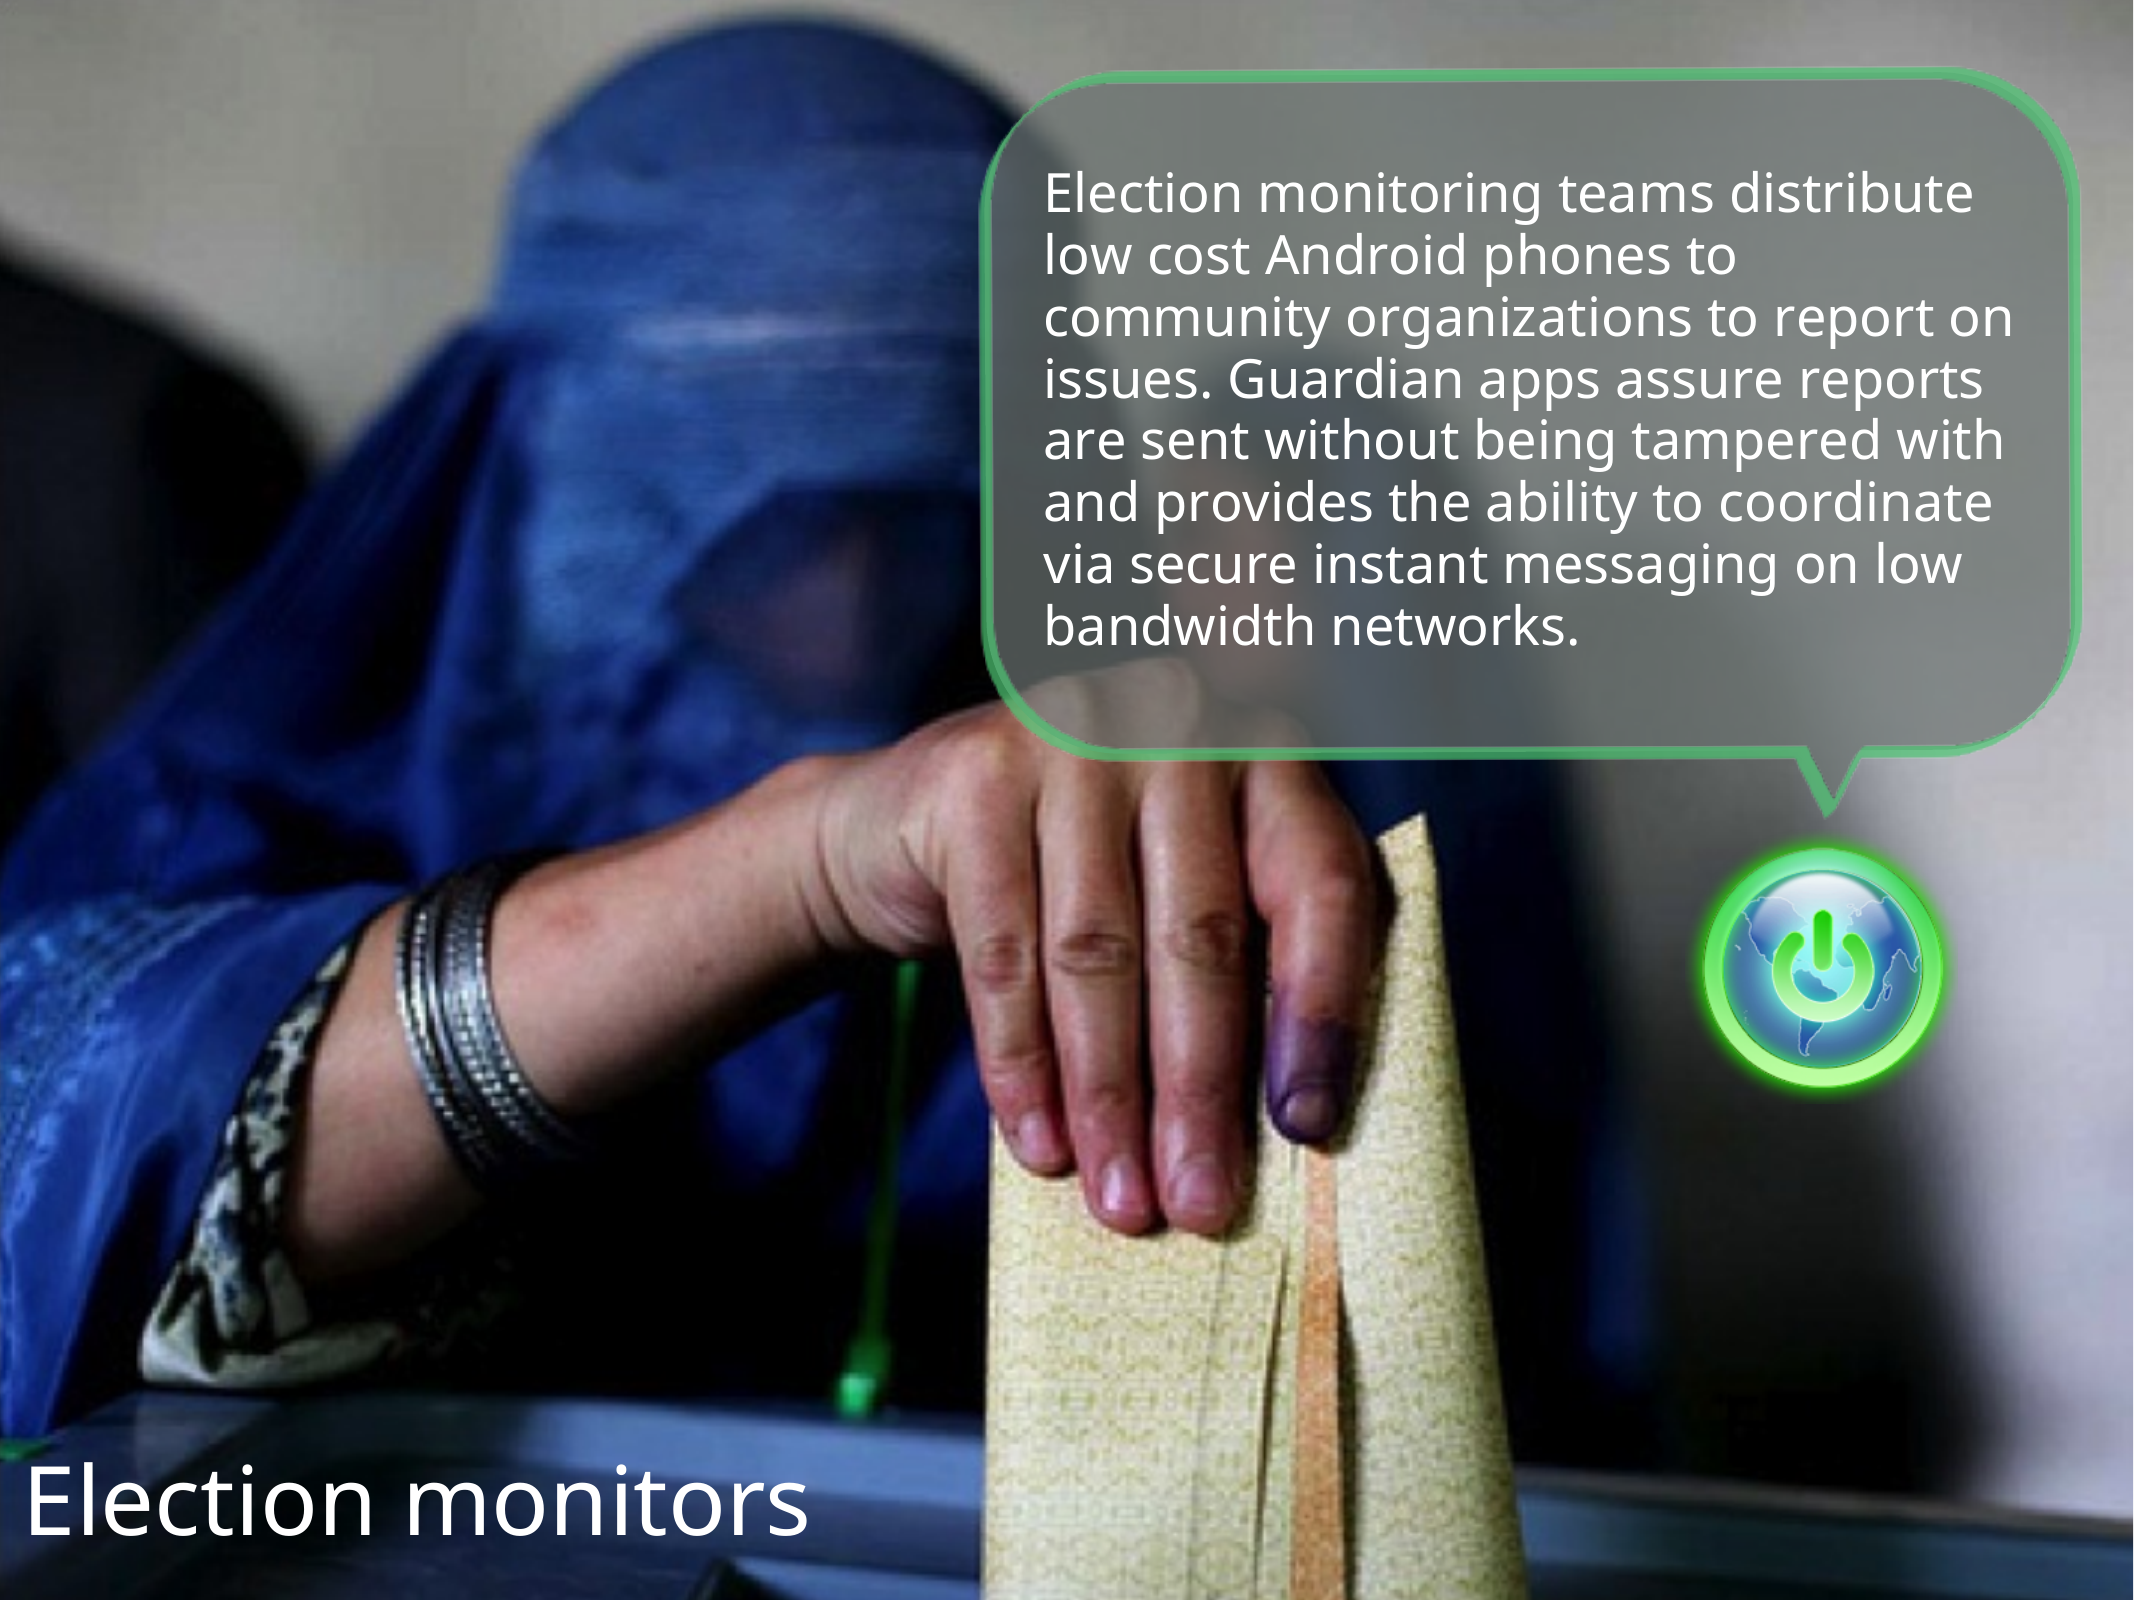

Election monitoring teams distribute low cost Android phones to community organizations to report on issues. Guardian apps assure reports are sent without being tampered with and provides the ability to coordinate via secure instant messaging on low bandwidth networks.
# Election monitors